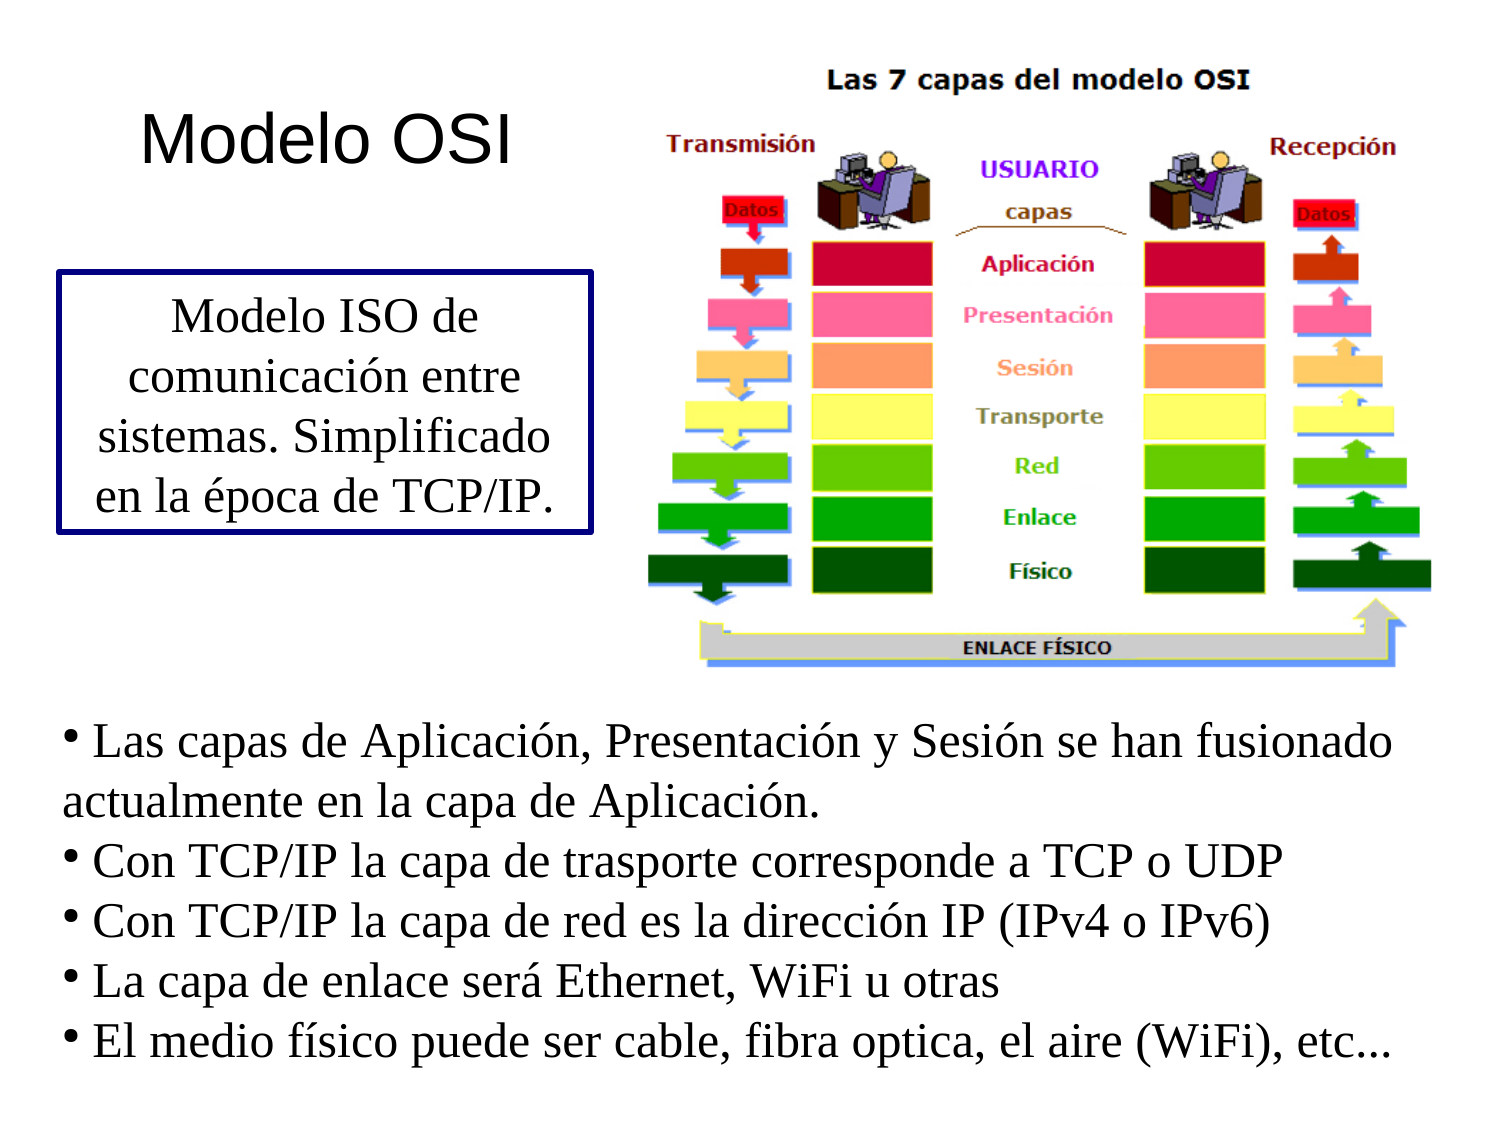

# Modelo OSI
Modelo ISO de comunicación entre sistemas. Simplificado en la época de TCP/IP.
 Las capas de Aplicación, Presentación y Sesión se han fusionado actualmente en la capa de Aplicación.
 Con TCP/IP la capa de trasporte corresponde a TCP o UDP
 Con TCP/IP la capa de red es la dirección IP (IPv4 o IPv6)
 La capa de enlace será Ethernet, WiFi u otras
 El medio físico puede ser cable, fibra optica, el aire (WiFi), etc...